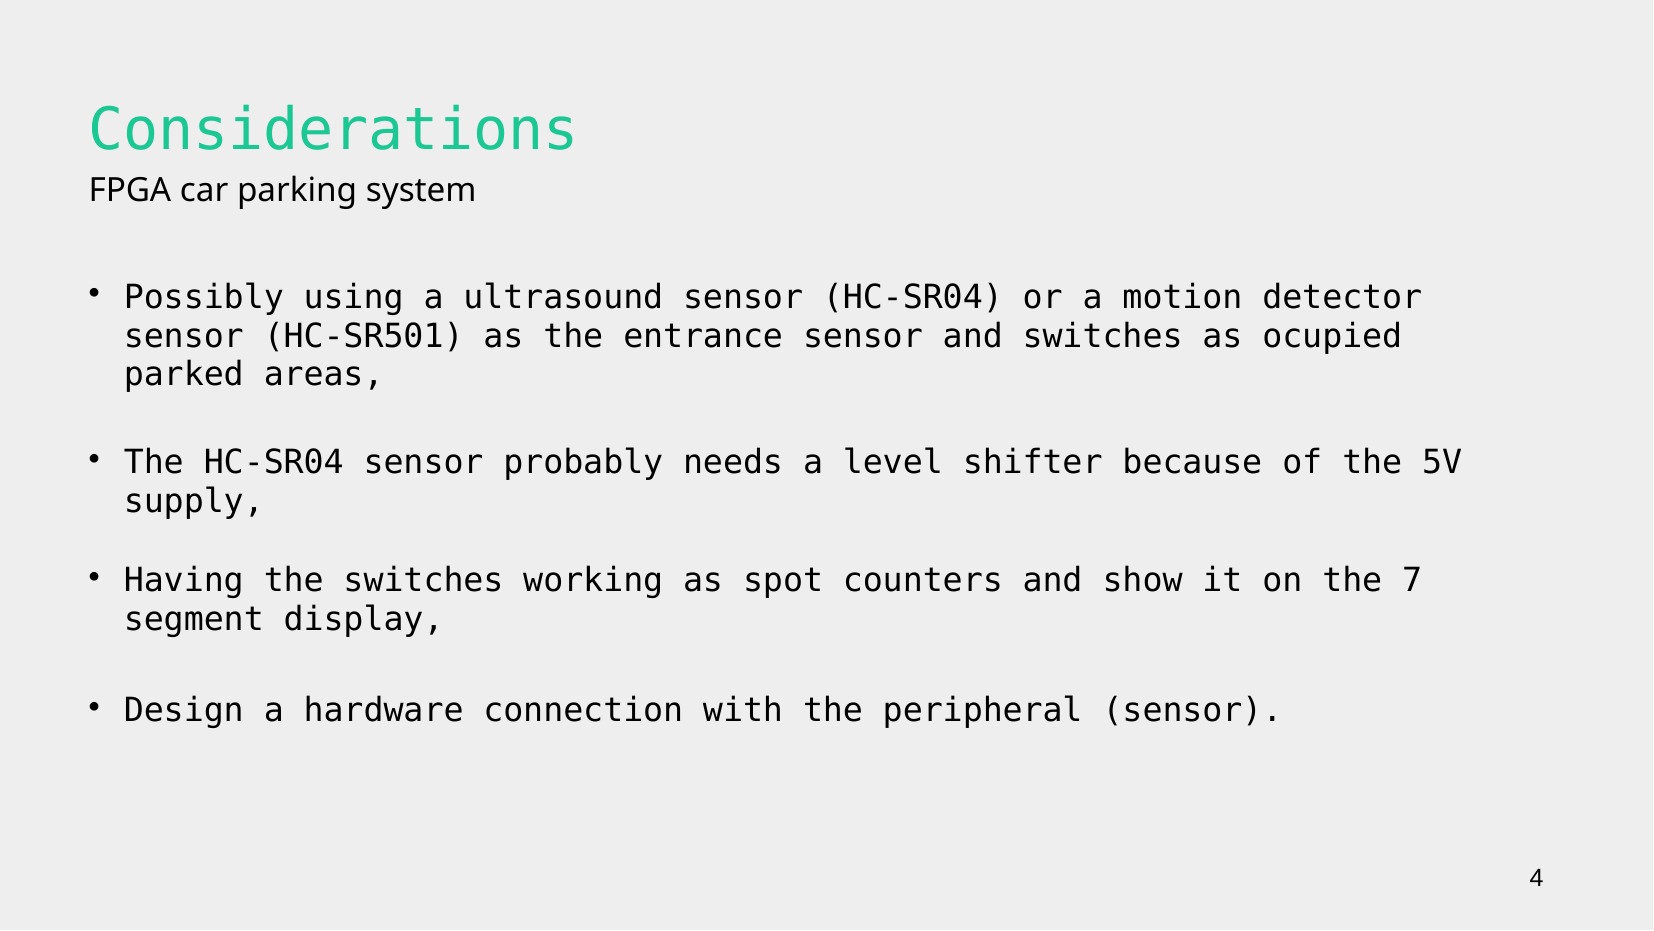

# Considerations
FPGA car parking system
Possibly using a ultrasound sensor (HC-SR04) or a motion detector sensor (HC-SR501) as the entrance sensor and switches as ocupied parked areas,
The HC-SR04 sensor probably needs a level shifter because of the 5V supply,
Having the switches working as spot counters and show it on the 7 segment display,
Design a hardware connection with the peripheral (sensor).